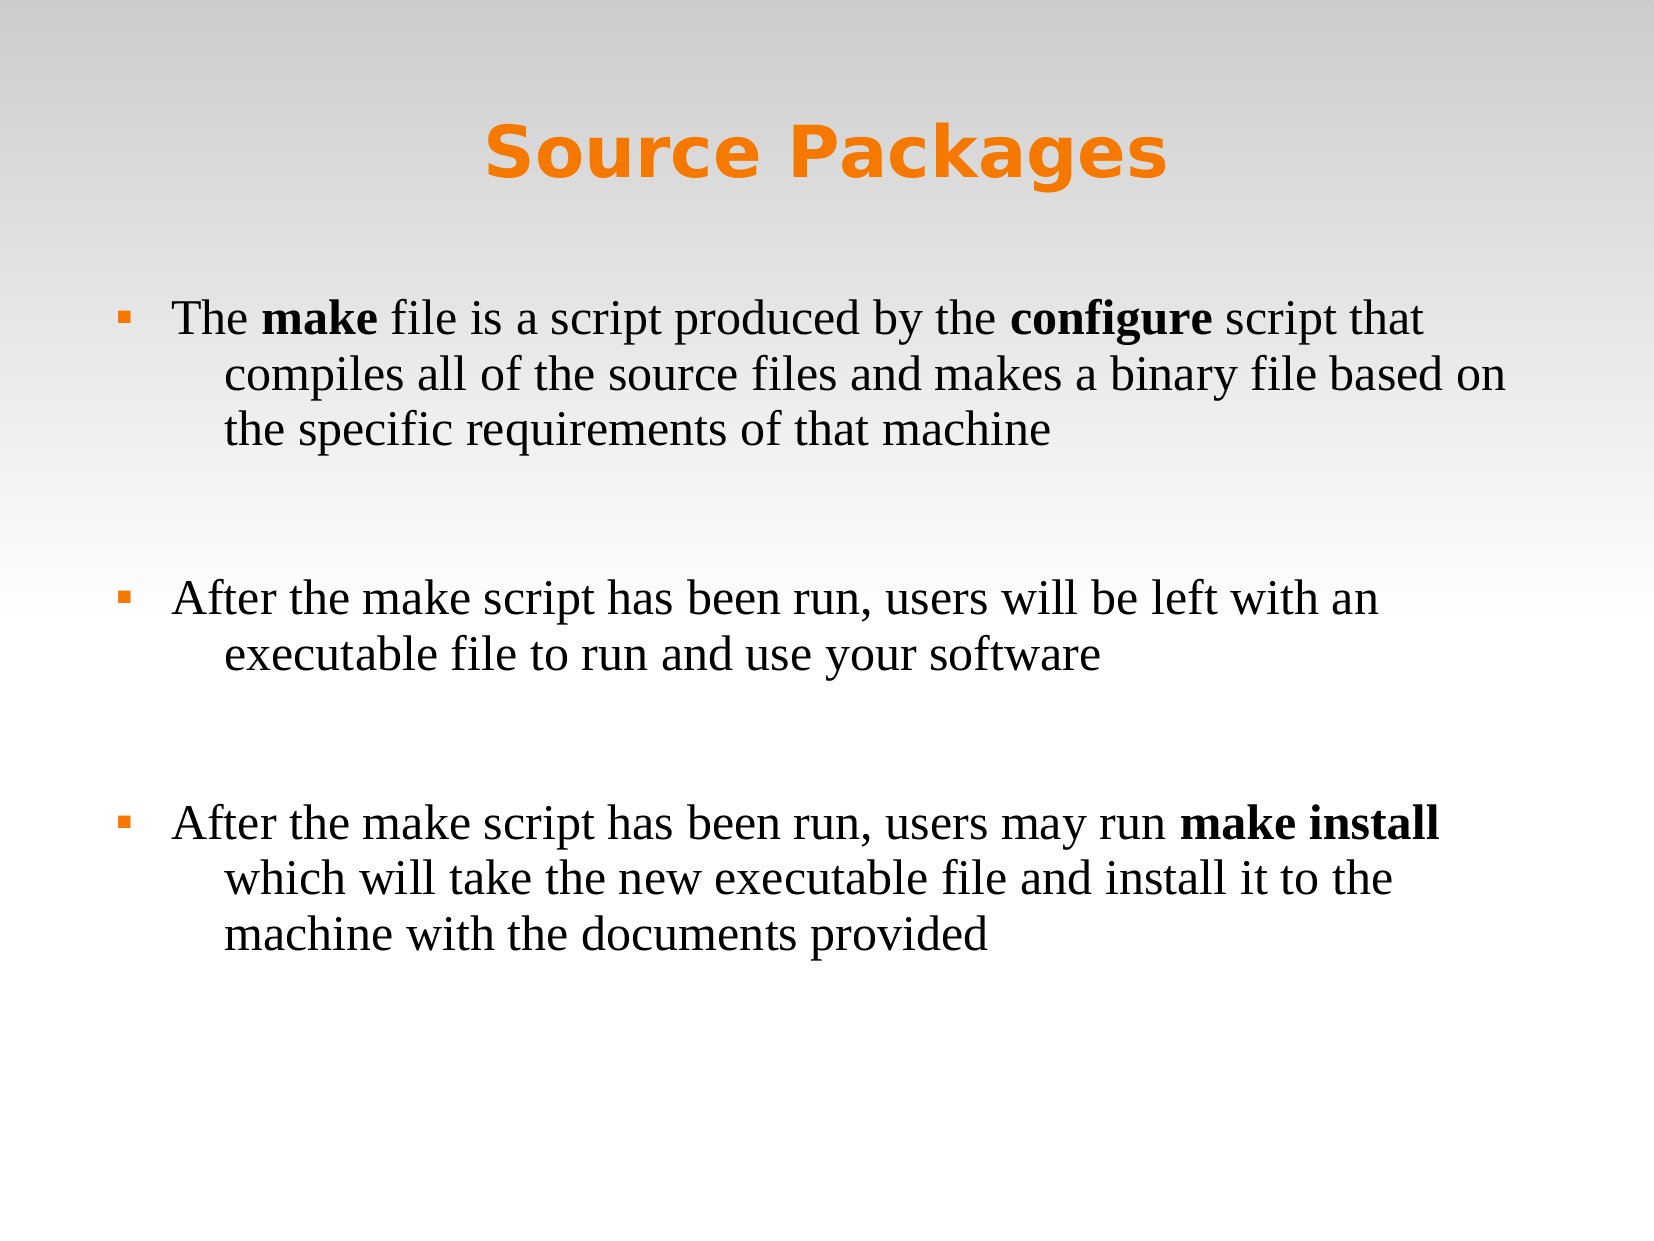

# Source Packages
The make file is a script produced by the configure script that compiles all of the source files and makes a binary file based on the specific requirements of that machine
After the make script has been run, users will be left with an executable file to run and use your software
After the make script has been run, users may run make install which will take the new executable file and install it to the machine with the documents provided